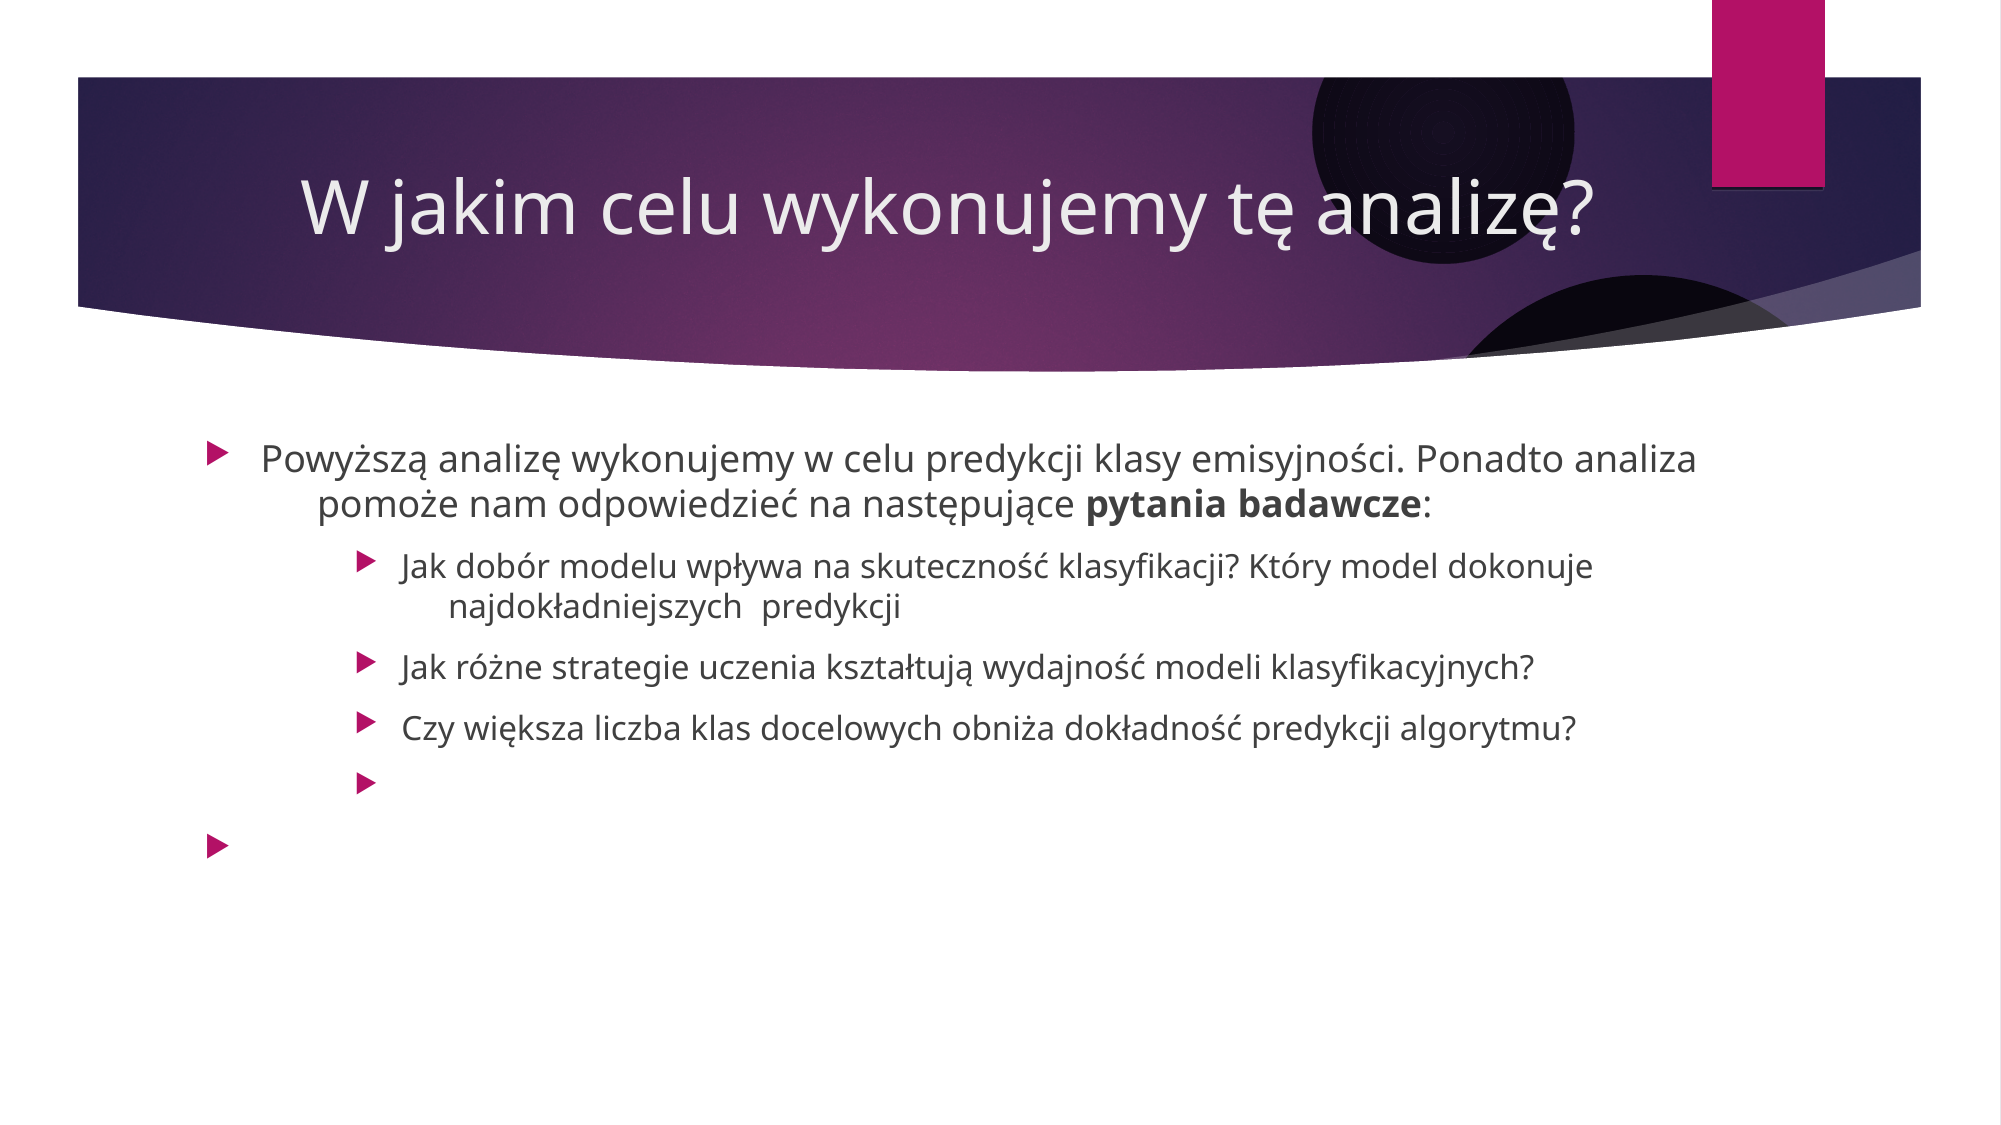

# W jakim celu wykonujemy tę analizę?
Powyższą analizę wykonujemy w celu predykcji klasy emisyjności. Ponadto analiza pomoże nam odpowiedzieć na następujące pytania badawcze:
Jak dobór modelu wpływa na skuteczność klasyfikacji? Który model dokonuje najdokładniejszych predykcji
Jak różne strategie uczenia kształtują wydajność modeli klasyfikacyjnych?
Czy większa liczba klas docelowych obniża dokładność predykcji algorytmu?